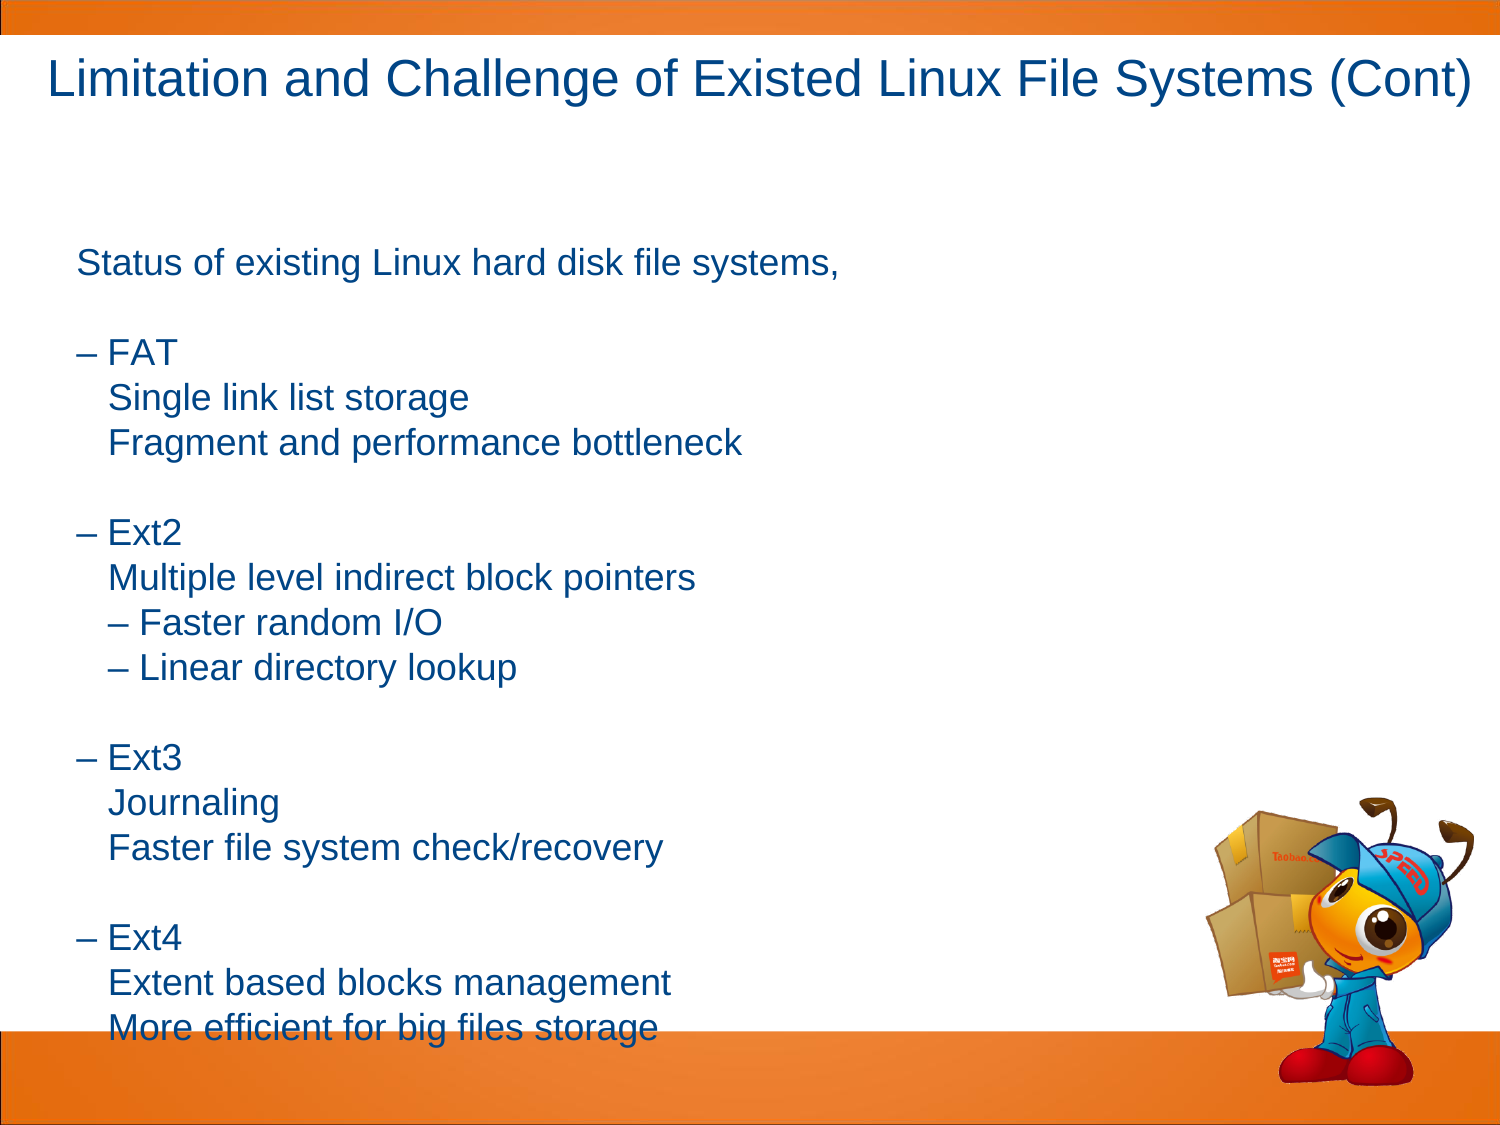

Limitation and Challenge of Existed Linux File Systems (Cont)
Status of existing Linux hard disk file systems,
– FAT
 Single link list storage
 Fragment and performance bottleneck
– Ext2
 Multiple level indirect block pointers
 – Faster random I/O
 – Linear directory lookup
– Ext3
 Journaling
 Faster file system check/recovery
– Ext4
 Extent based blocks management
 More efficient for big files storage